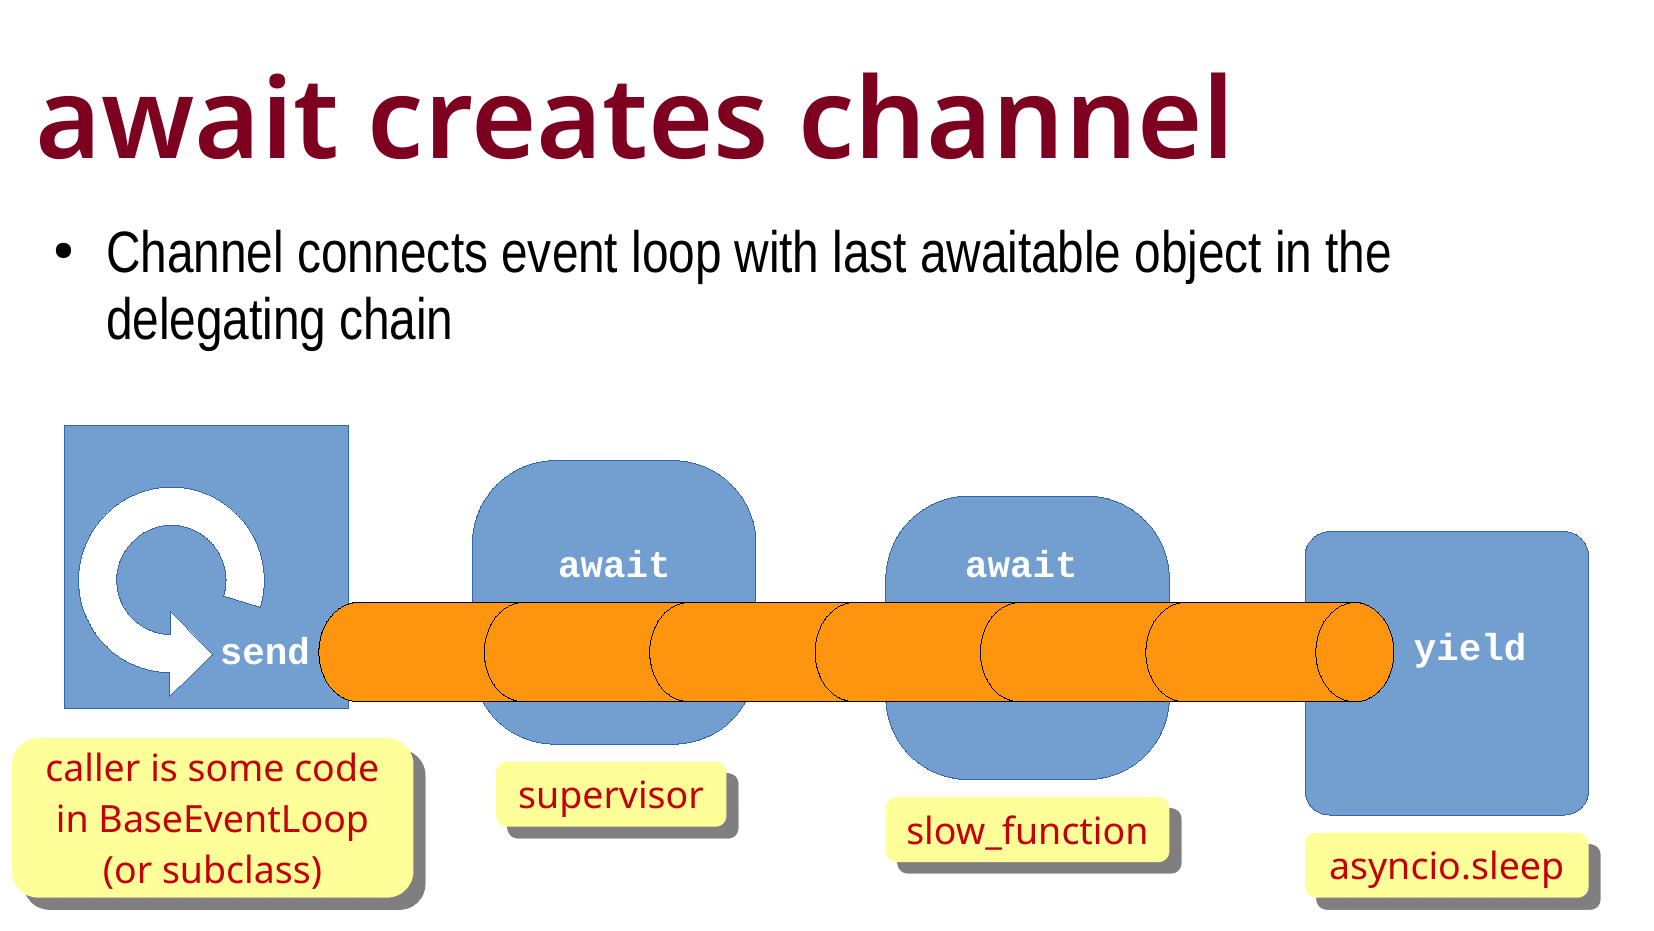

# await creates channel
Channel connects event loop with last awaitable object in the delegating chain
await
await
yield
send
caller is some code in BaseEventLoop (or subclass)
supervisor
slow_function
asyncio.sleep